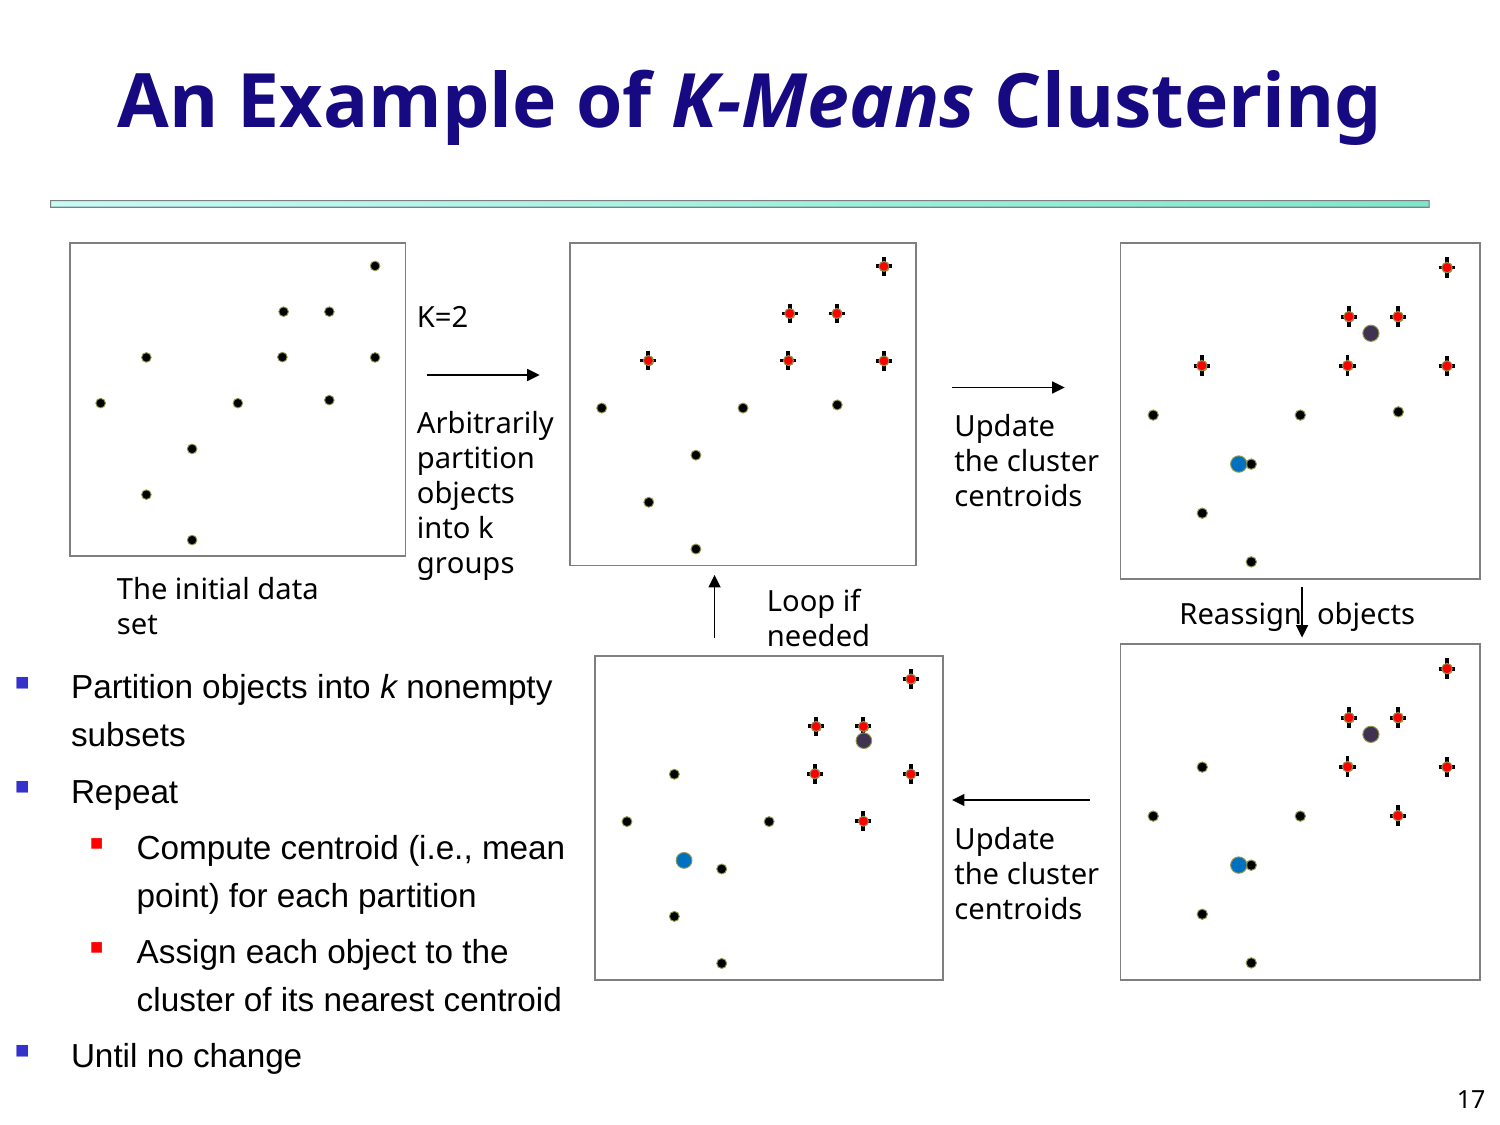

# An Example of K-Means Clustering
K=2
Arbitrarily partition objects into k groups
Update the cluster centroids
The initial data set
Loop if needed
Reassign objects
Partition objects into k nonempty subsets
Repeat
Compute centroid (i.e., mean point) for each partition
Assign each object to the cluster of its nearest centroid
Until no change
Update the cluster centroids
16